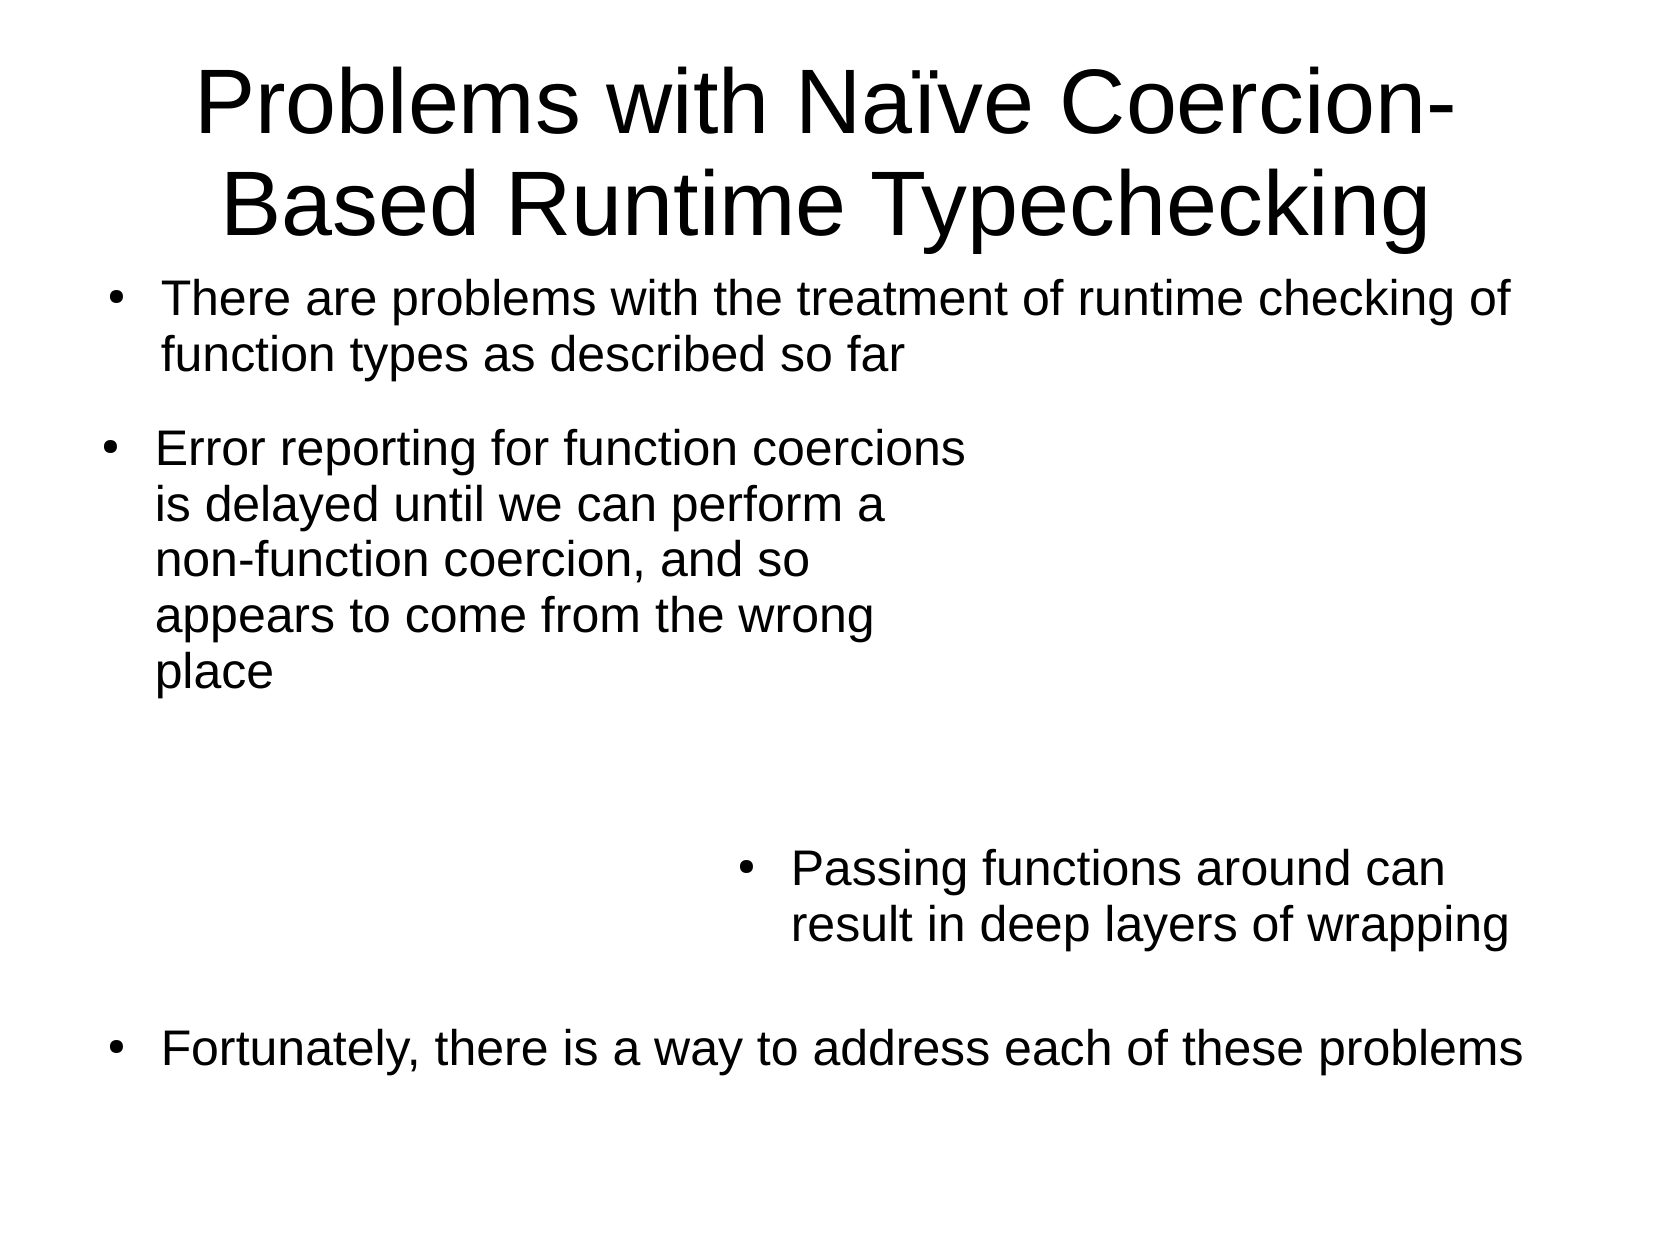

# Problems with Naïve Coercion-Based Runtime Typechecking
There are problems with the treatment of runtime checking of function types as described so far
Error reporting for function coercions is delayed until we can perform a non-function coercion, and so appears to come from the wrong place
Passing functions around can result in deep layers of wrapping
Fortunately, there is a way to address each of these problems